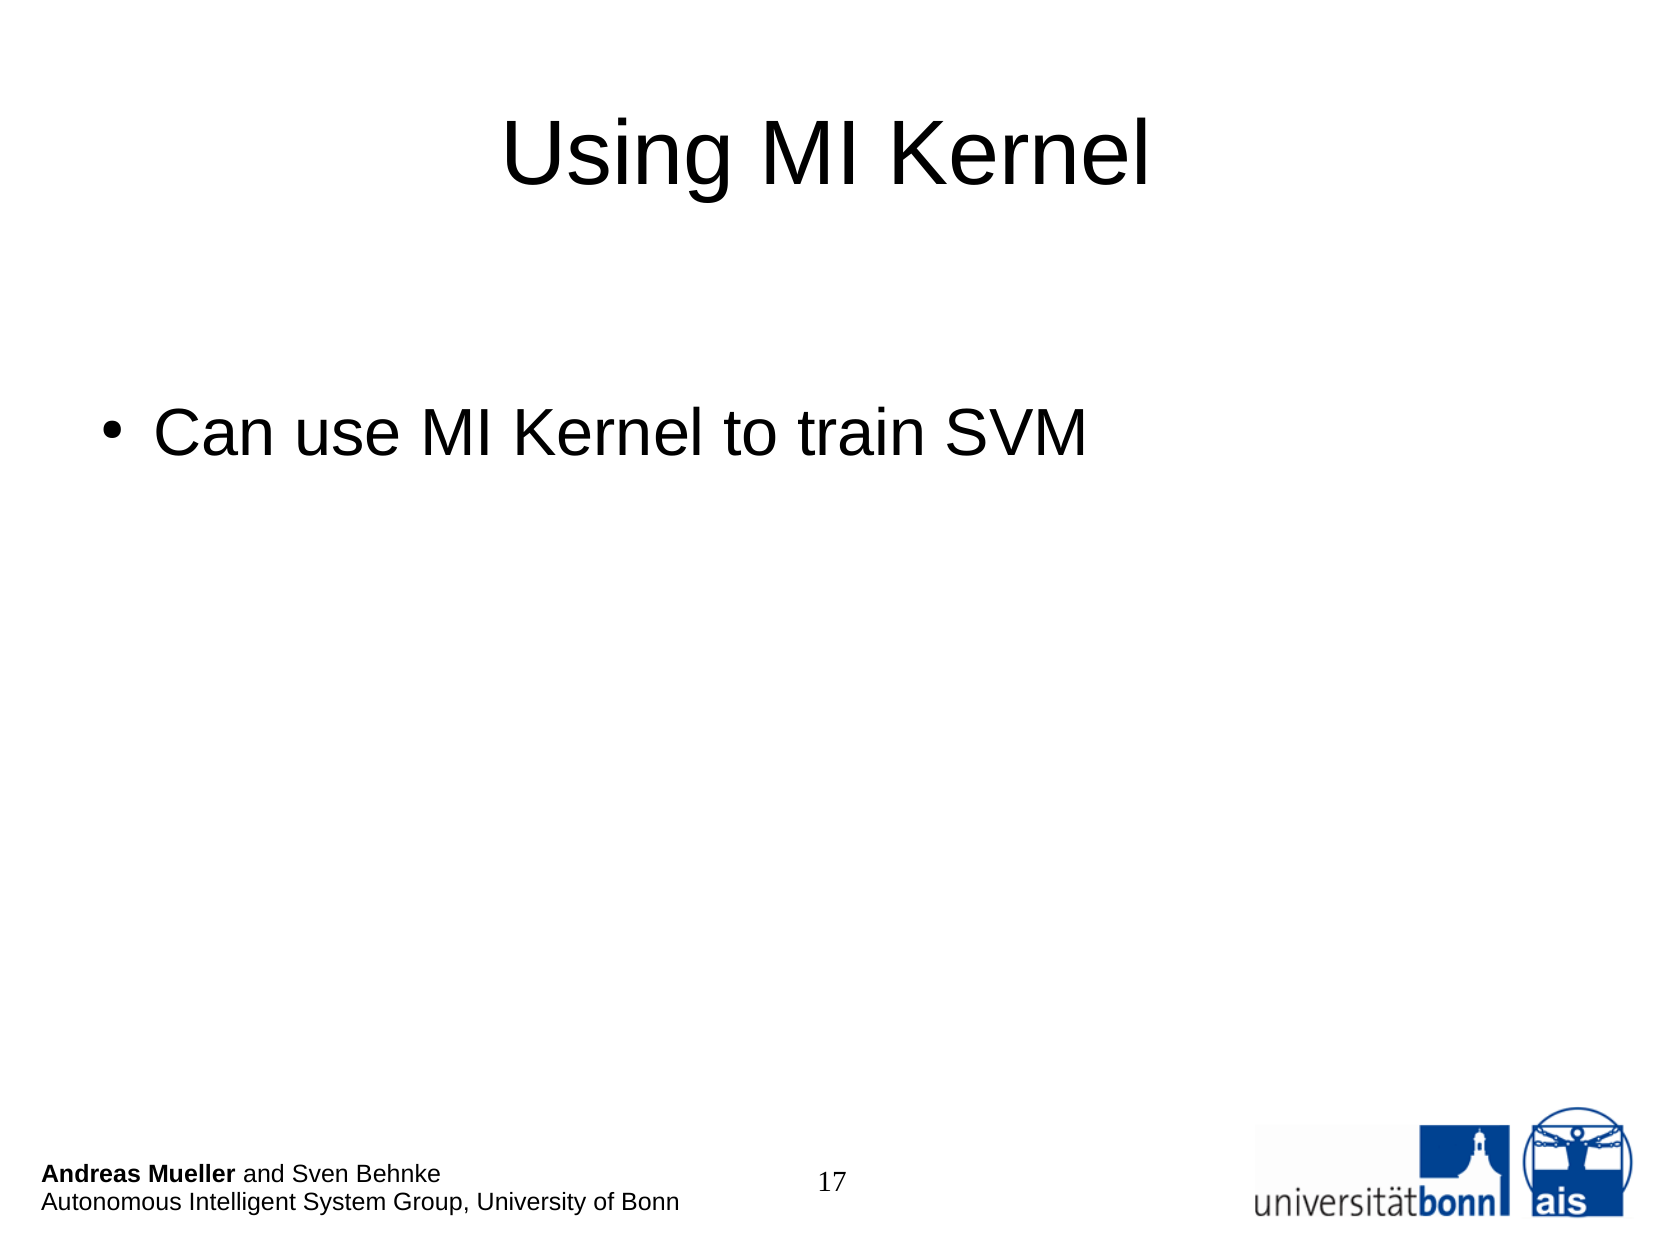

# Using MI Kernel
Can use MI Kernel to train SVM
Andreas Mueller, Sven Behnke University of Bonn
17